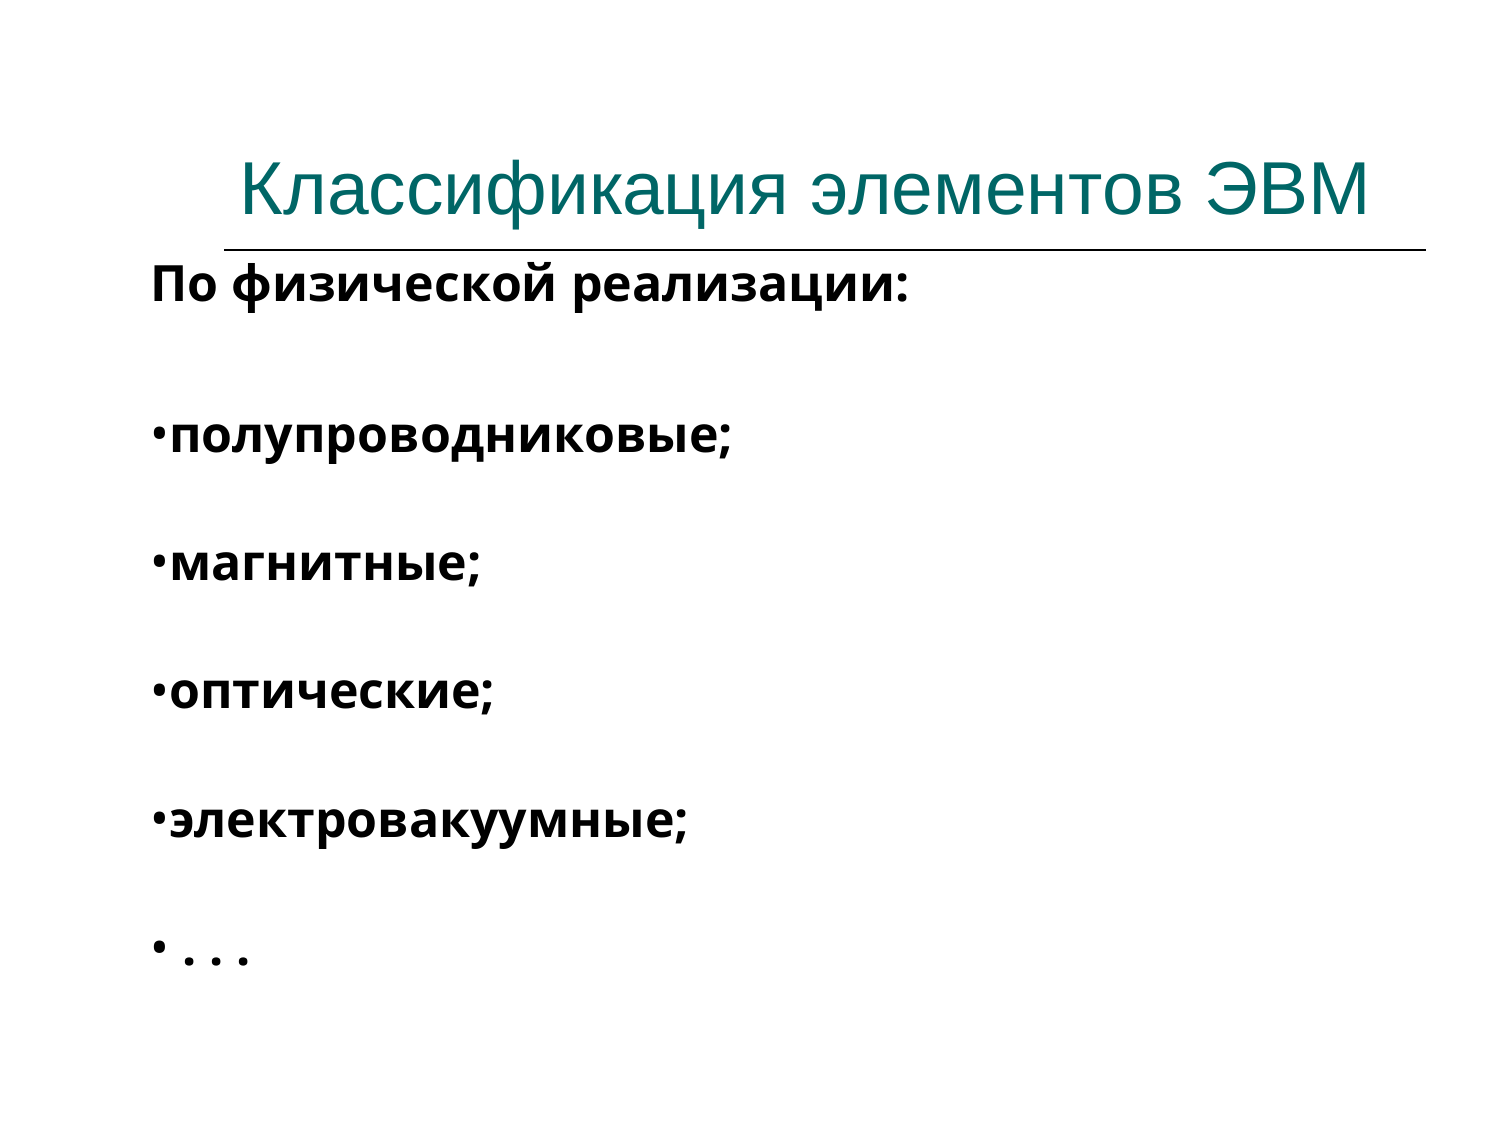

# Классификация элементов ЭВМ
По физической реализации:
полупроводниковые;
магнитные;
оптические;
электровакуумные;
 . . .